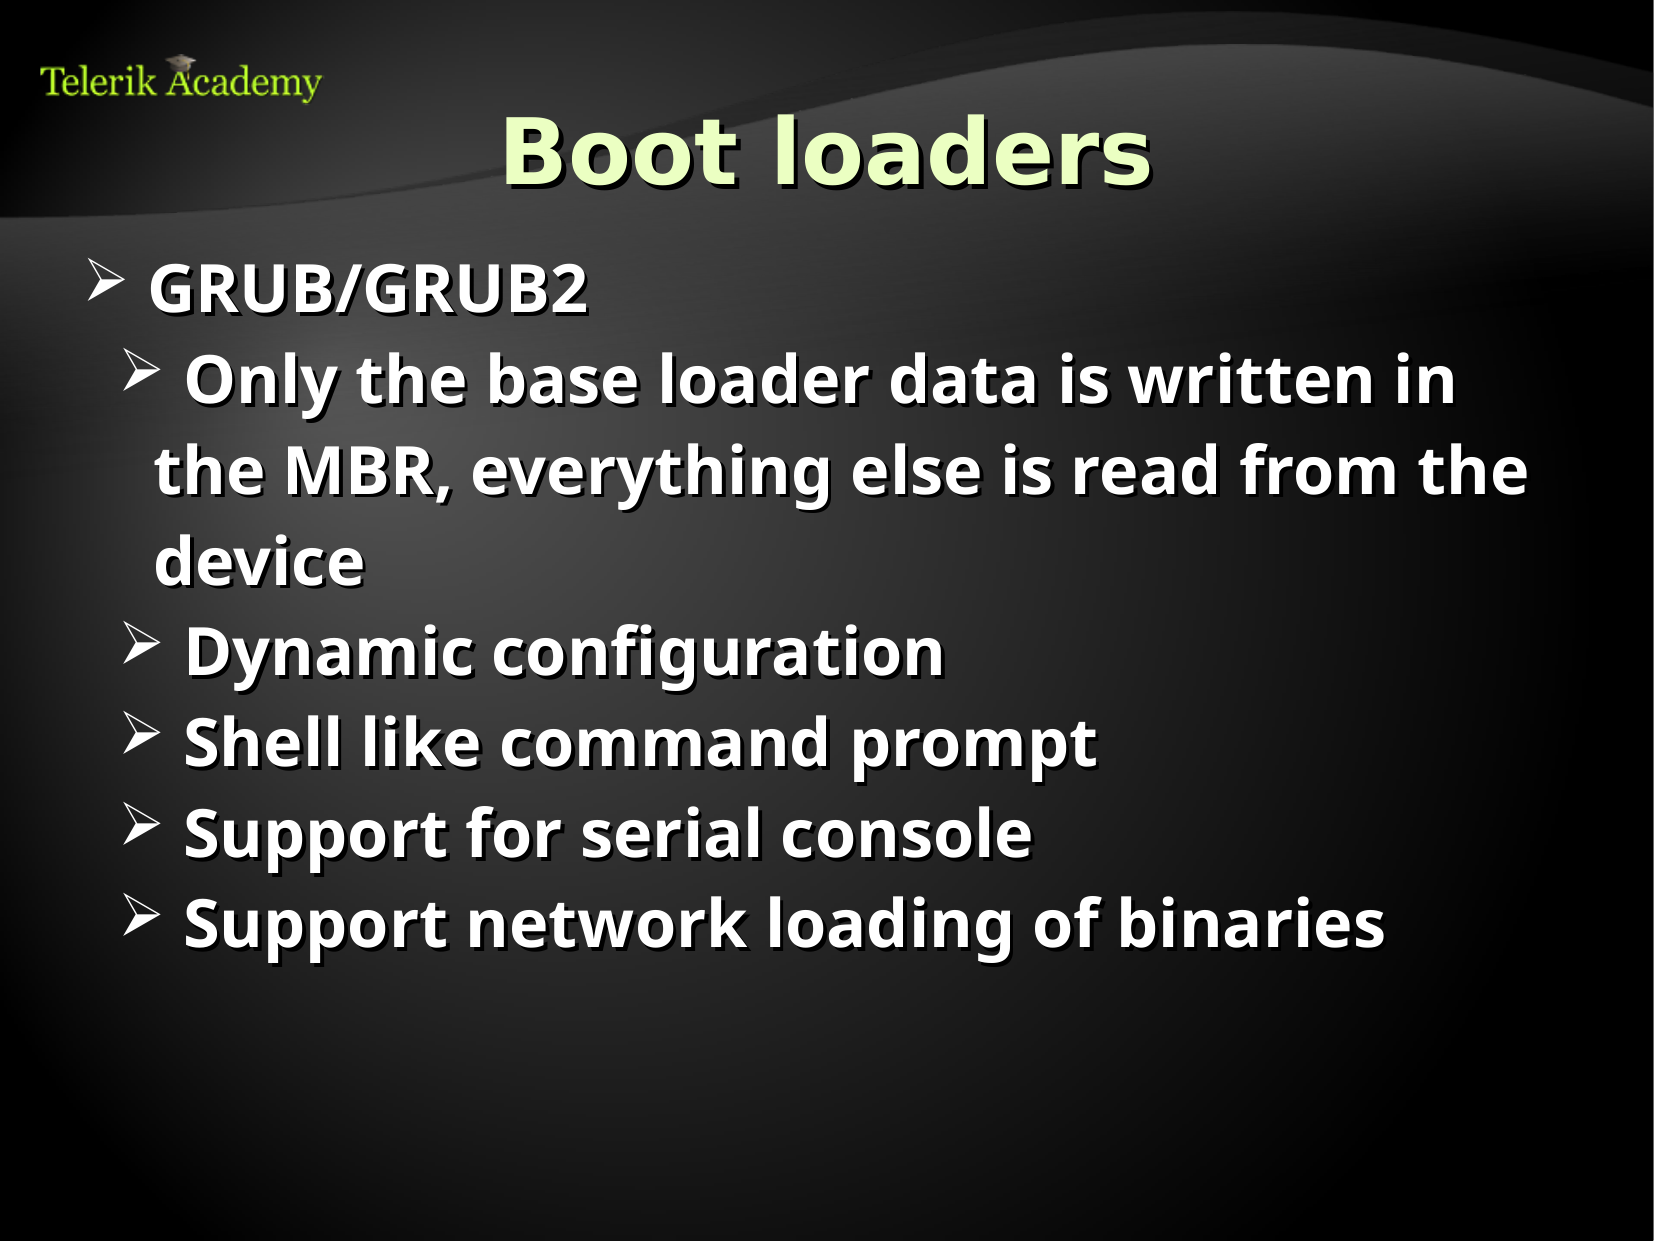

Boot loaders
# GRUB/GRUB2
 Only the base loader data is written in the MBR, everything else is read from the device
 Dynamic configuration
 Shell like command prompt
 Support for serial console
 Support network loading of binaries